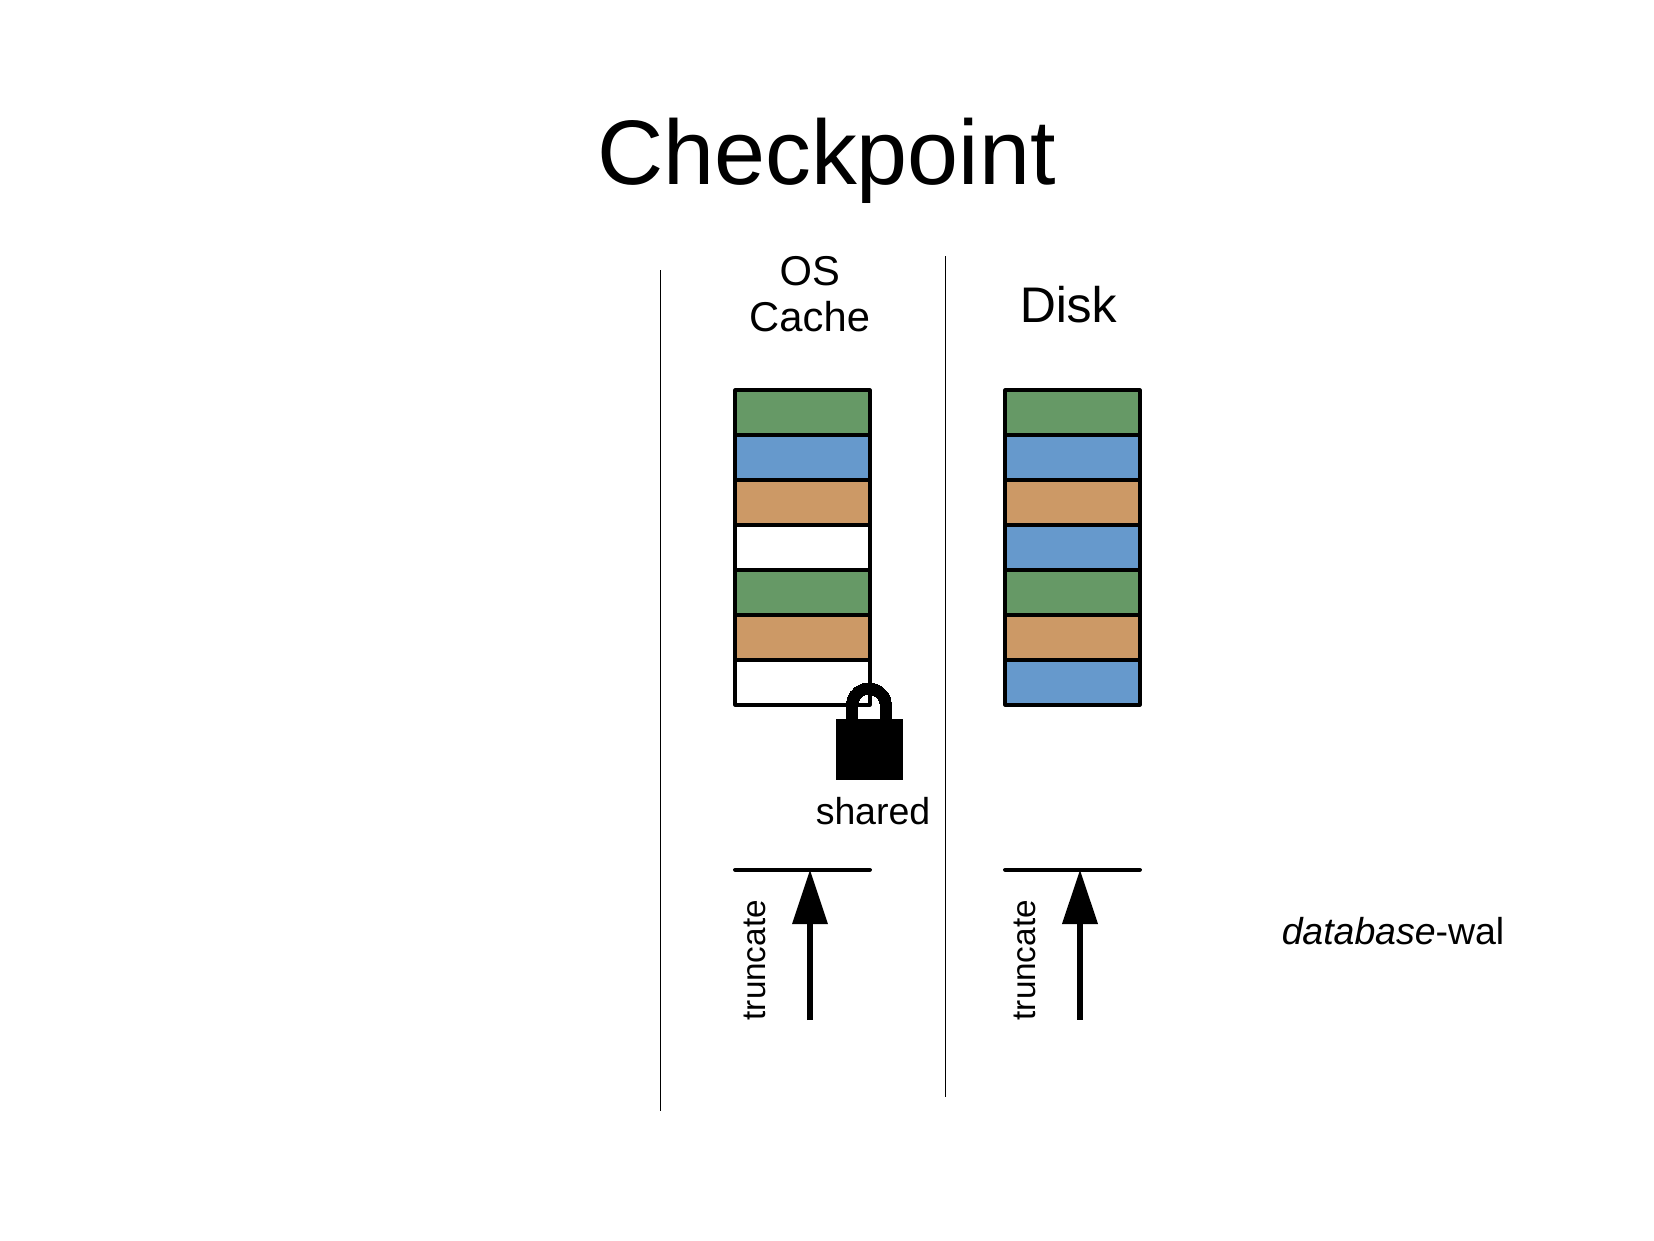

# Checkpoint
OS
Cache
Disk
shared
database-wal
truncate
truncate